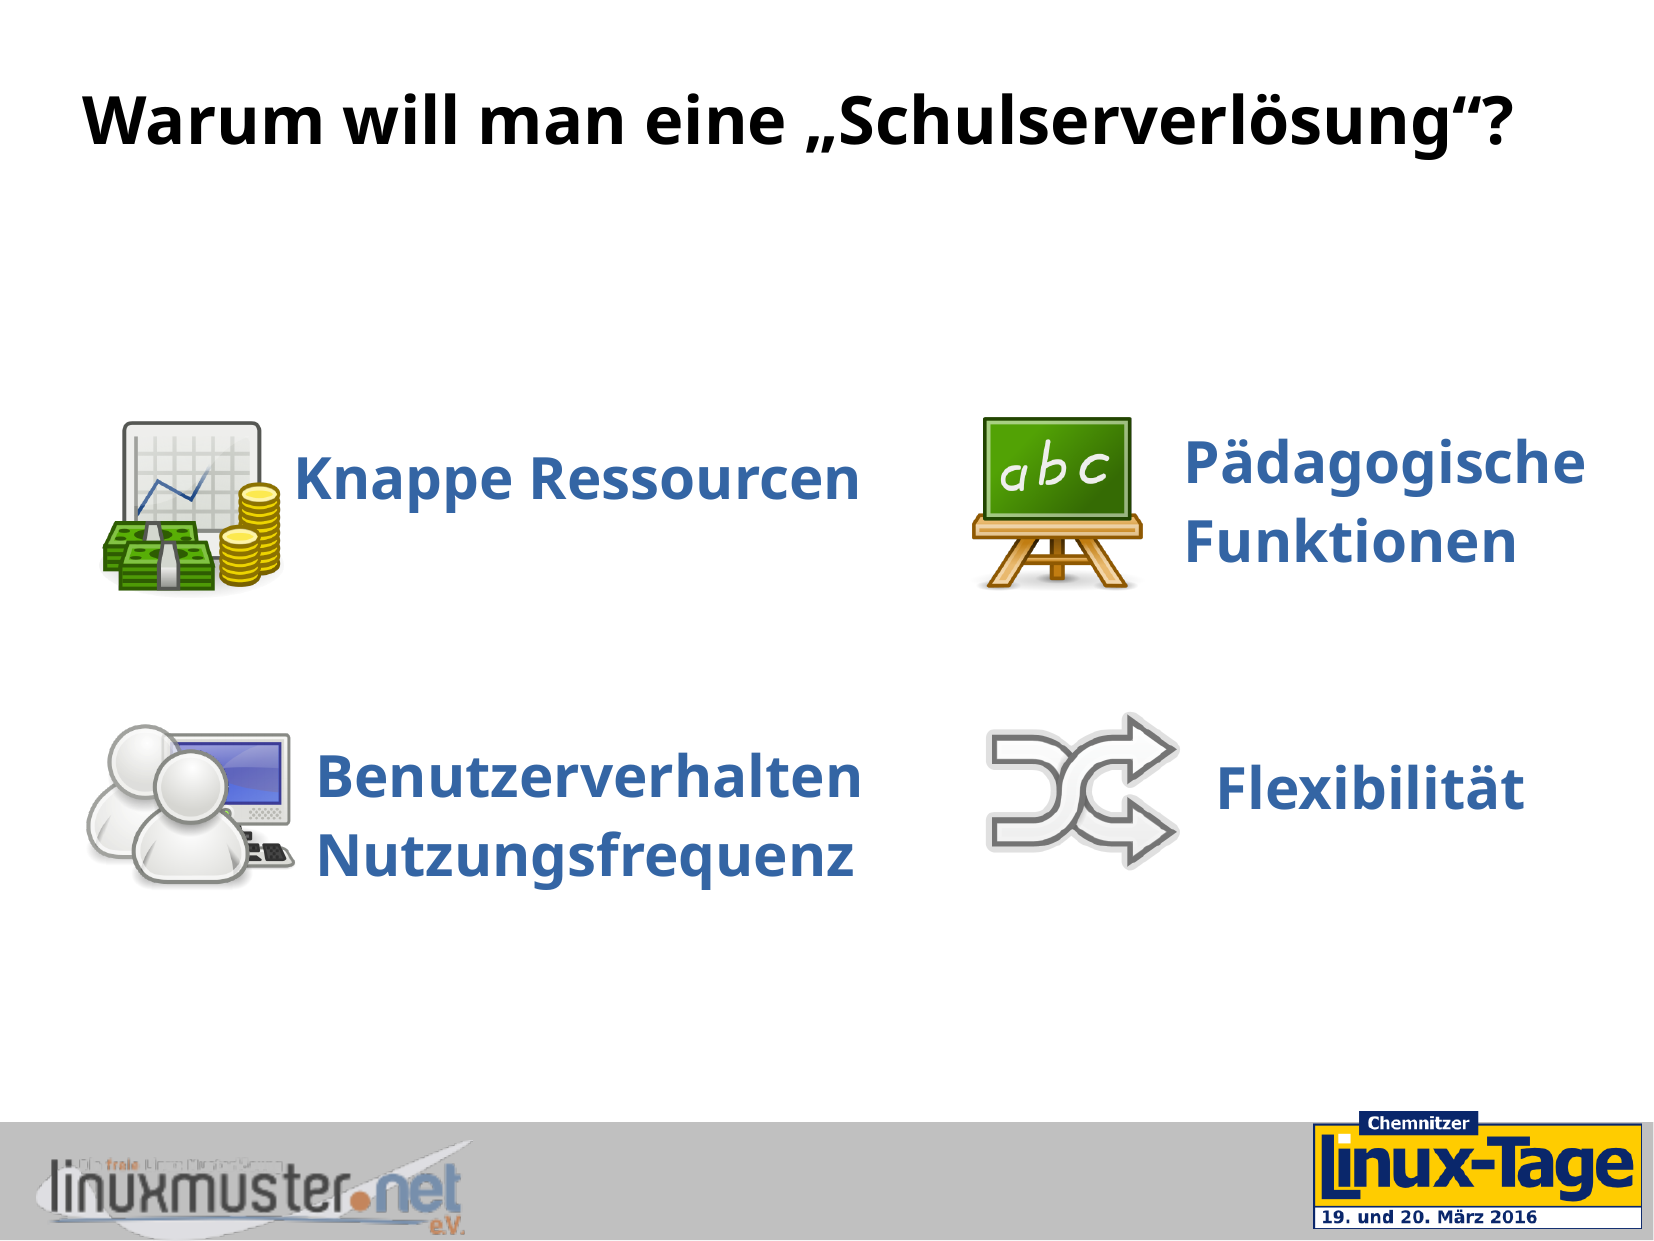

# Warum will man eine „Schulserverlösung“?
Pädagogische
Funktionen
Knappe Ressourcen
Benutzerverhalten
Nutzungsfrequenz
Flexibilität